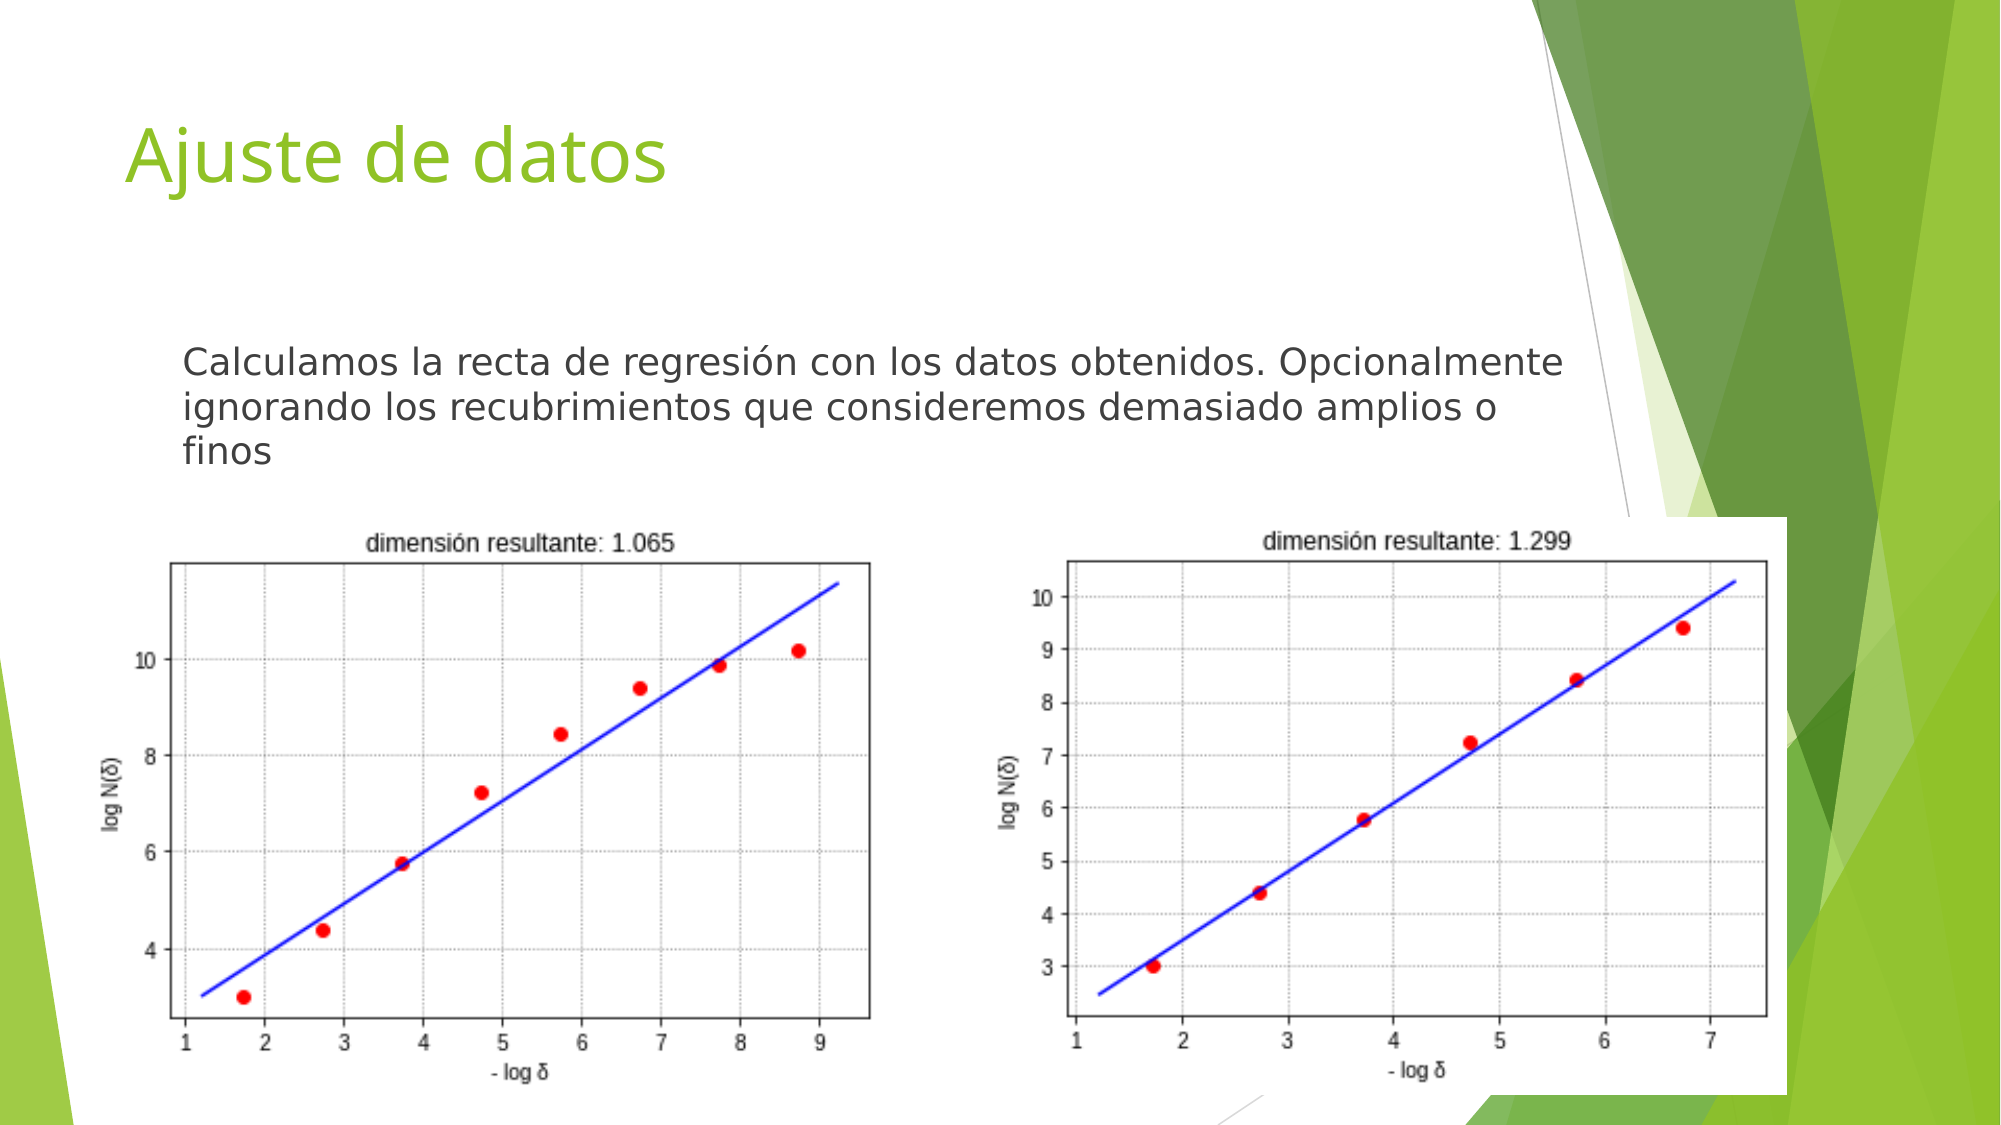

# Ajuste de datos
Calculamos la recta de regresión con los datos obtenidos. Opcionalmente ignorando los recubrimientos que consideremos demasiado amplios o finos